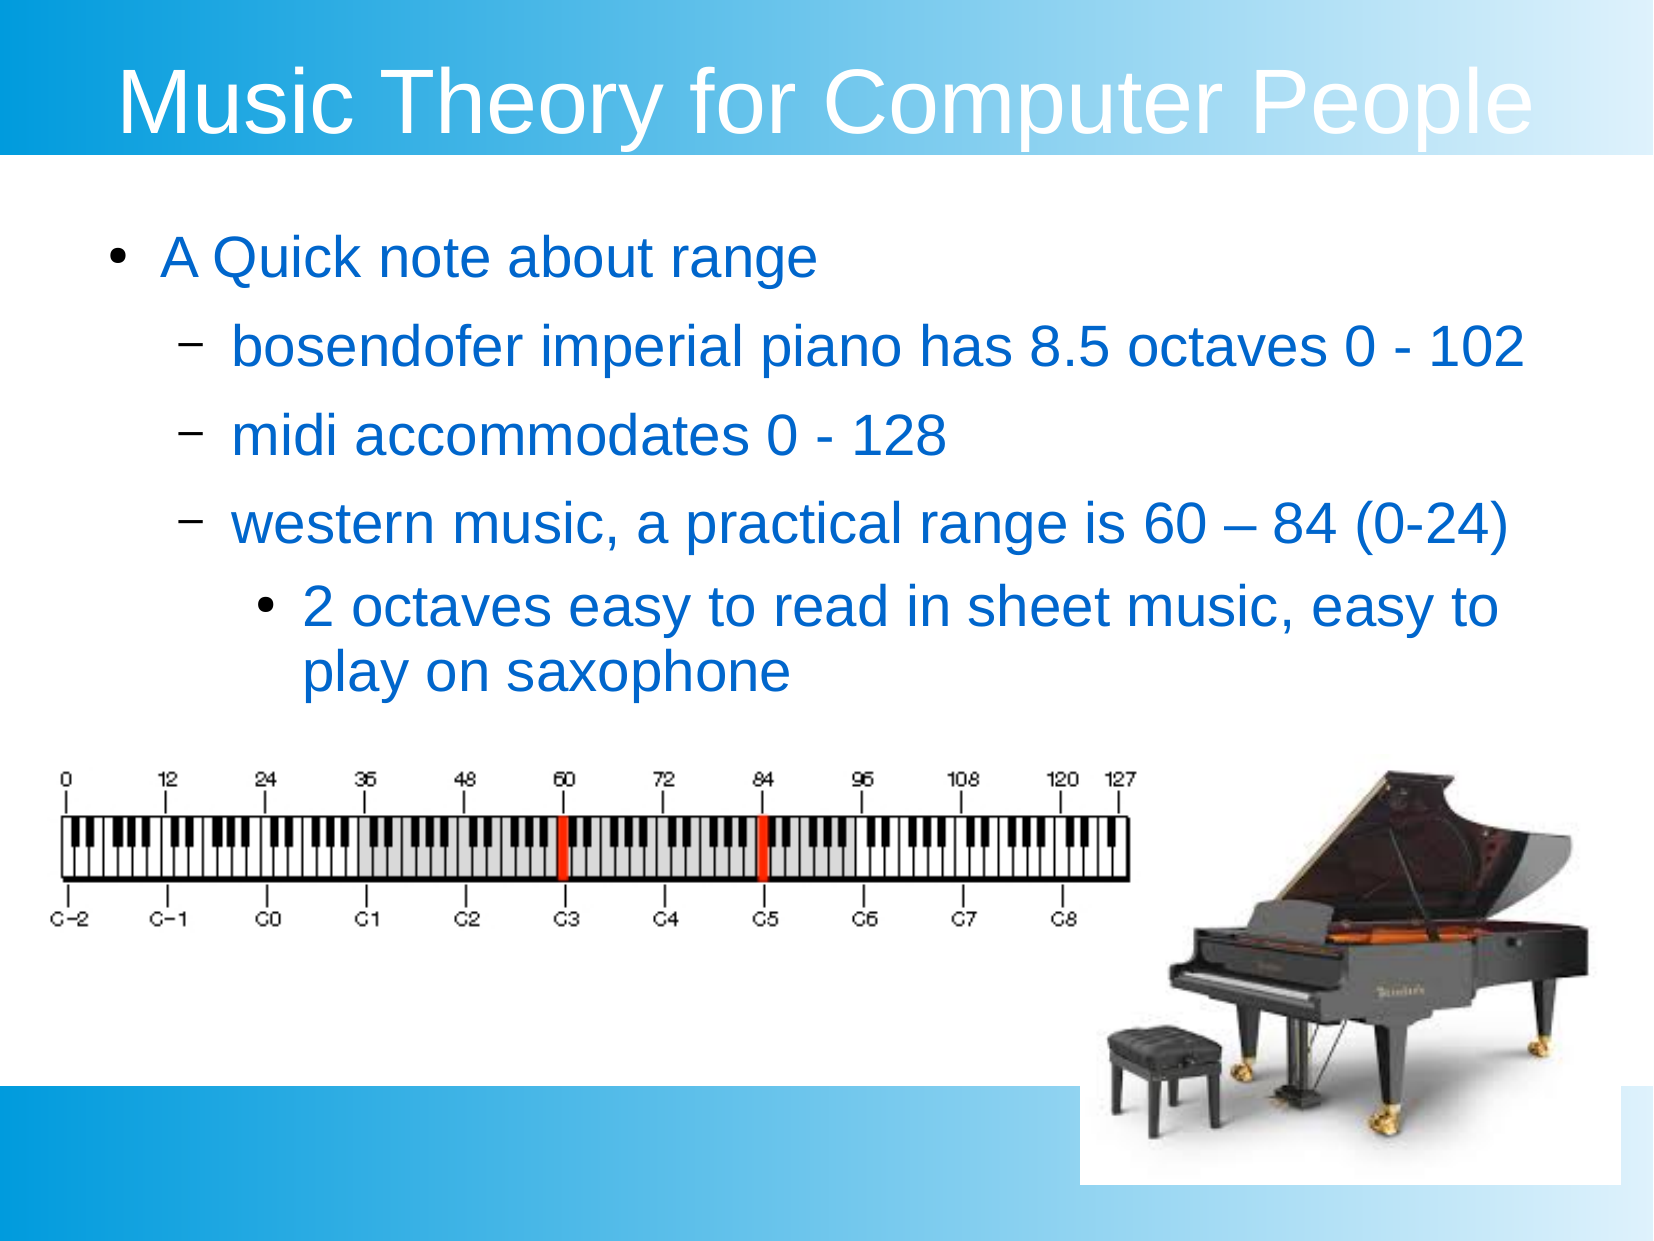

# Music Theory for Computer People
A Quick note about range
bosendofer imperial piano has 8.5 octaves 0 - 102
midi accommodates 0 - 128
western music, a practical range is 60 – 84 (0-24)
2 octaves easy to read in sheet music, easy to play on saxophone